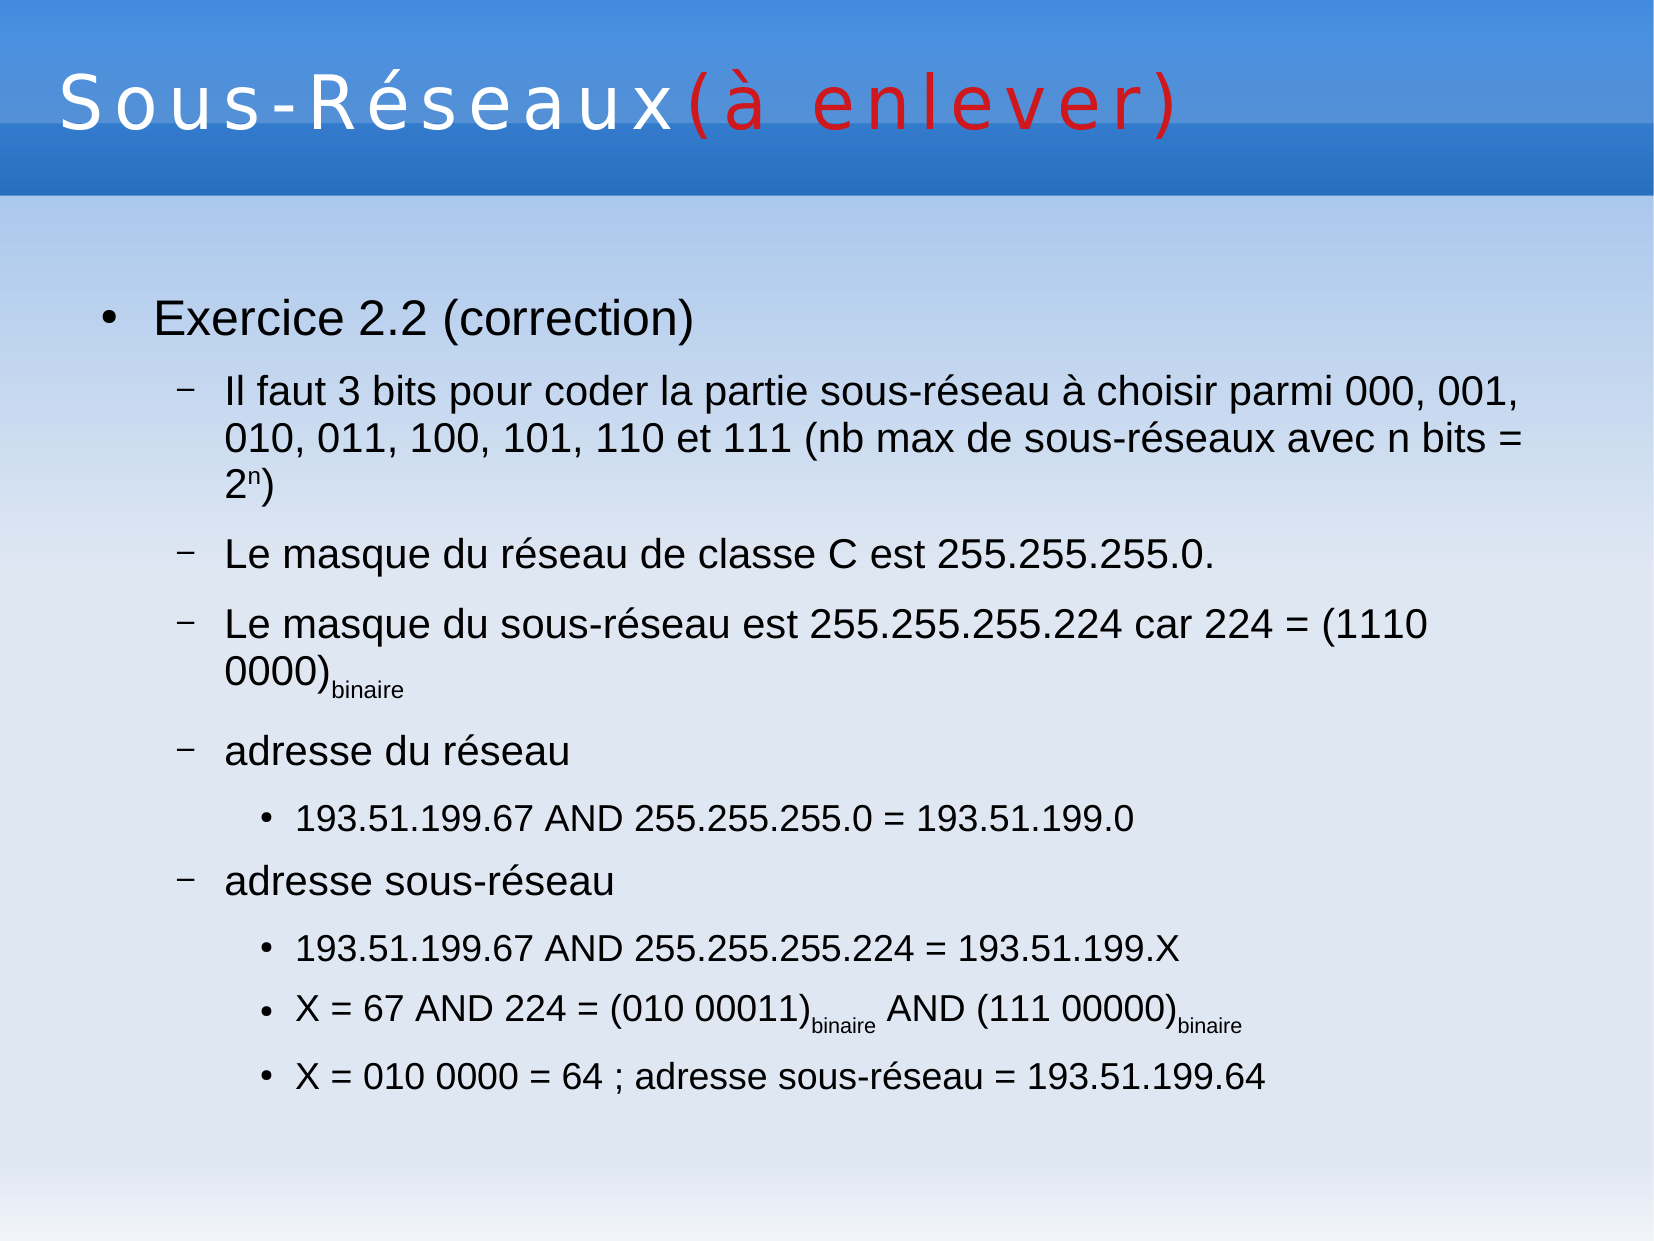

# Sous-Réseaux(à enlever)
Exercice 2.2 (correction)
Il faut 3 bits pour coder la partie sous-réseau à choisir parmi 000, 001, 010, 011, 100, 101, 110 et 111 (nb max de sous-réseaux avec n bits = 2n)
Le masque du réseau de classe C est 255.255.255.0.
Le masque du sous-réseau est 255.255.255.224 car 224 = (1110 0000)binaire
adresse du réseau
193.51.199.67 AND 255.255.255.0 = 193.51.199.0
adresse sous-réseau
193.51.199.67 AND 255.255.255.224 = 193.51.199.X
X = 67 AND 224 = (010 00011)binaire AND (111 00000)binaire
X = 010 0000 = 64 ; adresse sous-réseau = 193.51.199.64